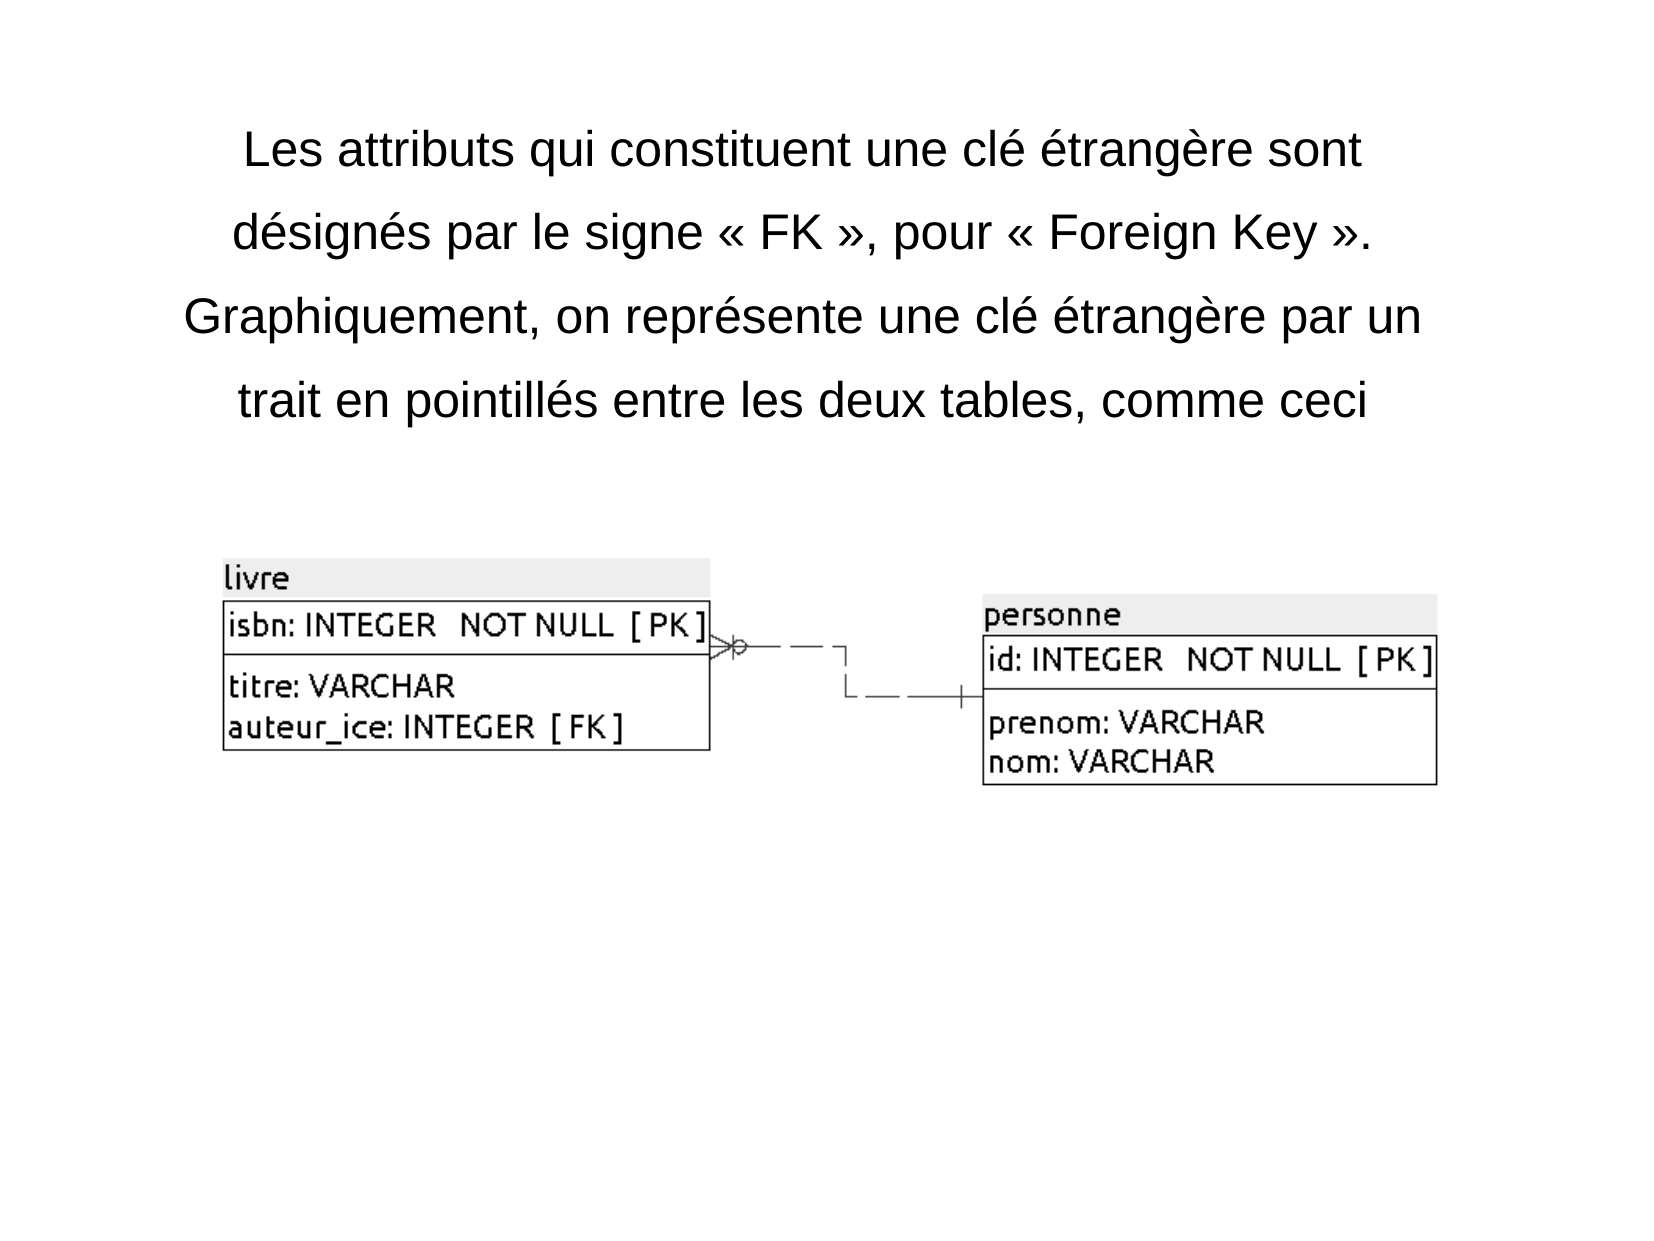

Les attributs qui constituent une clé étrangère sont désignés par le signe « FK », pour « Foreign Key ». Graphiquement, on représente une clé étrangère par un trait en pointillés entre les deux tables, comme ceci